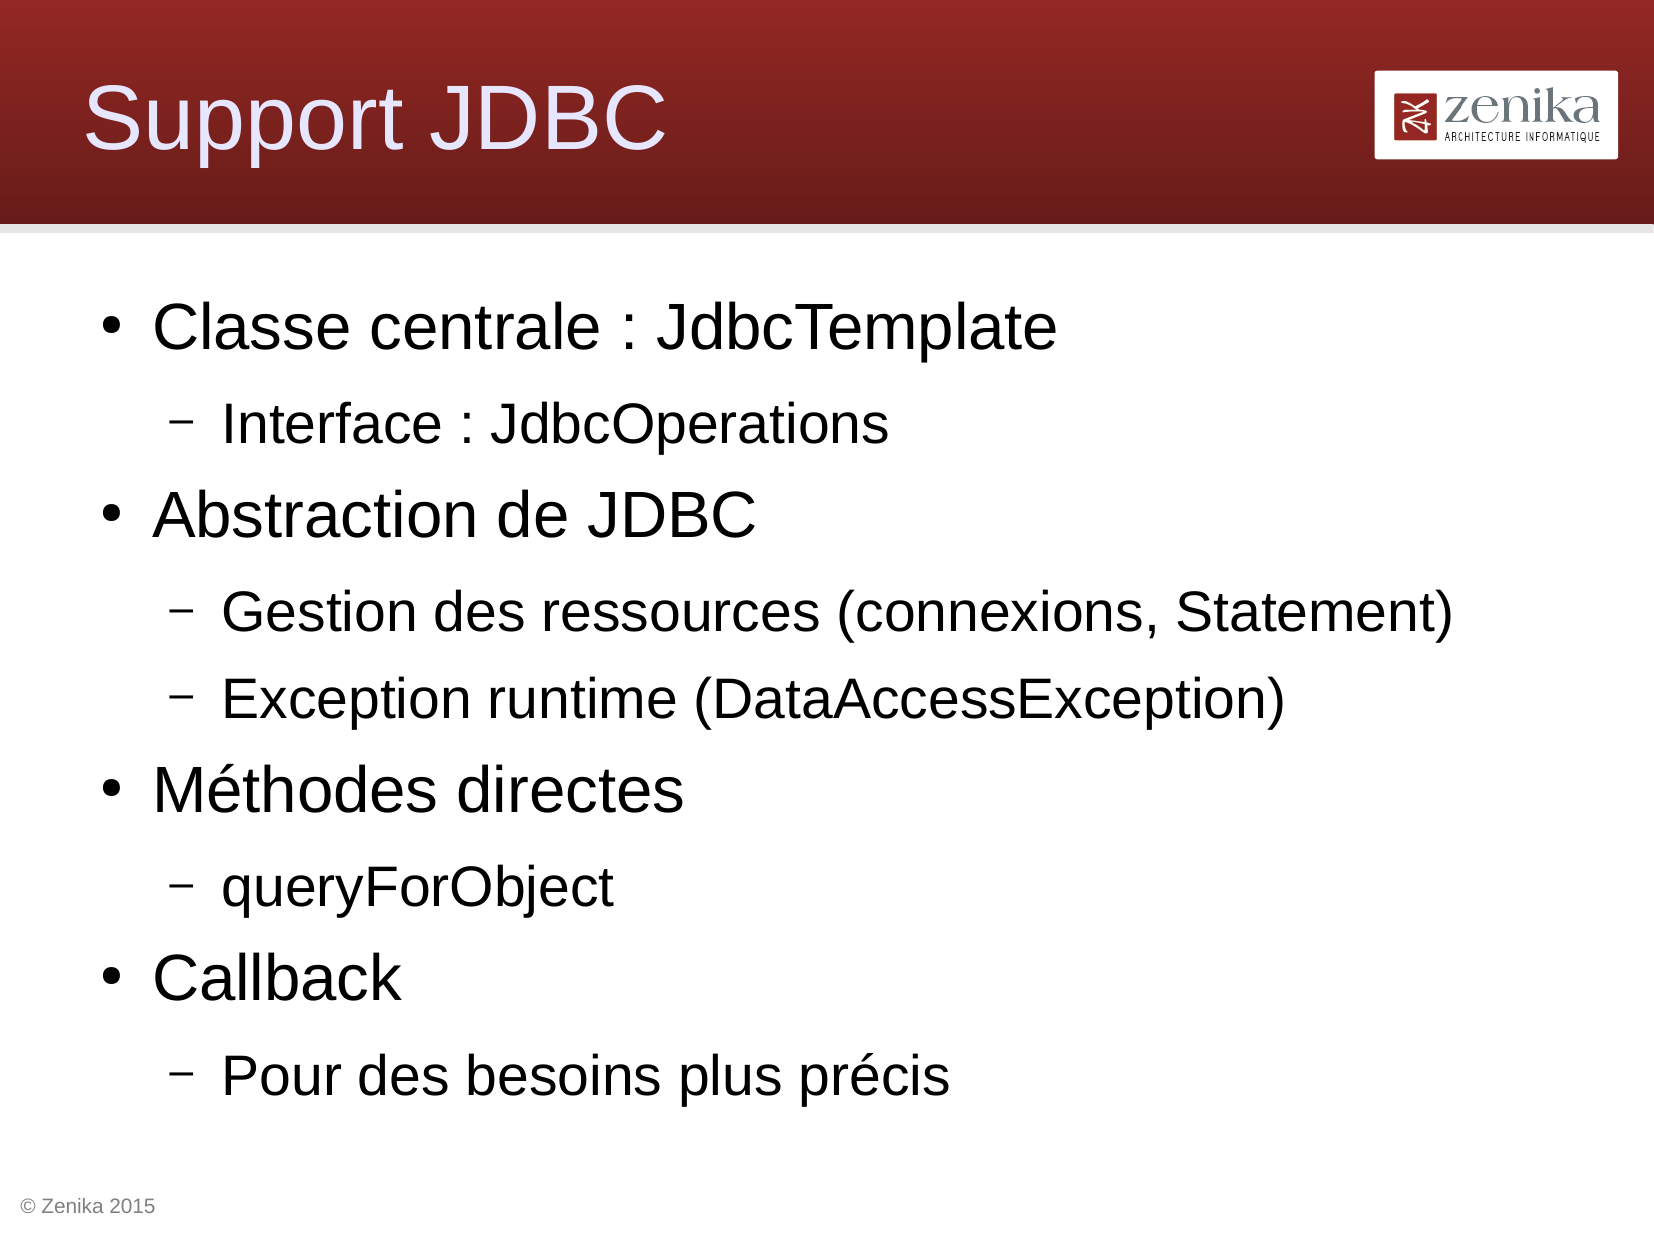

# Support JDBC
Classe centrale : JdbcTemplate
Interface : JdbcOperations
Abstraction de JDBC
Gestion des ressources (connexions, Statement)
Exception runtime (DataAccessException)
Méthodes directes
queryForObject
Callback
Pour des besoins plus précis